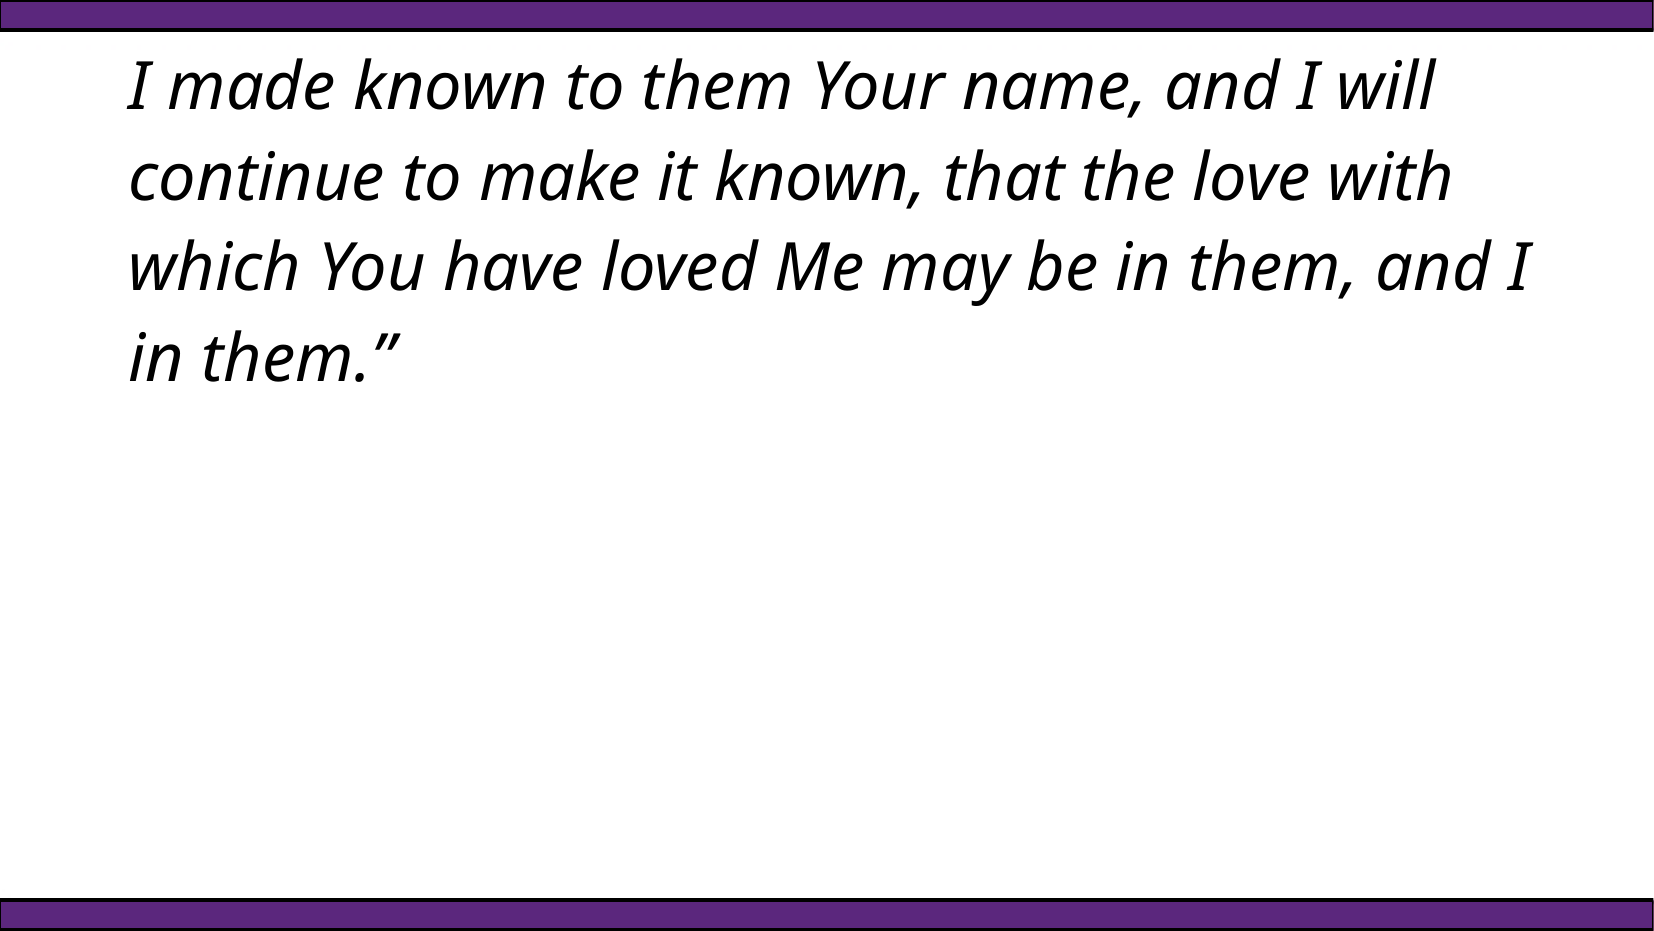

I made known to them Your name, and I will
 continue to make it known, that the love with
 which You have loved Me may be in them, and I
 in them.”